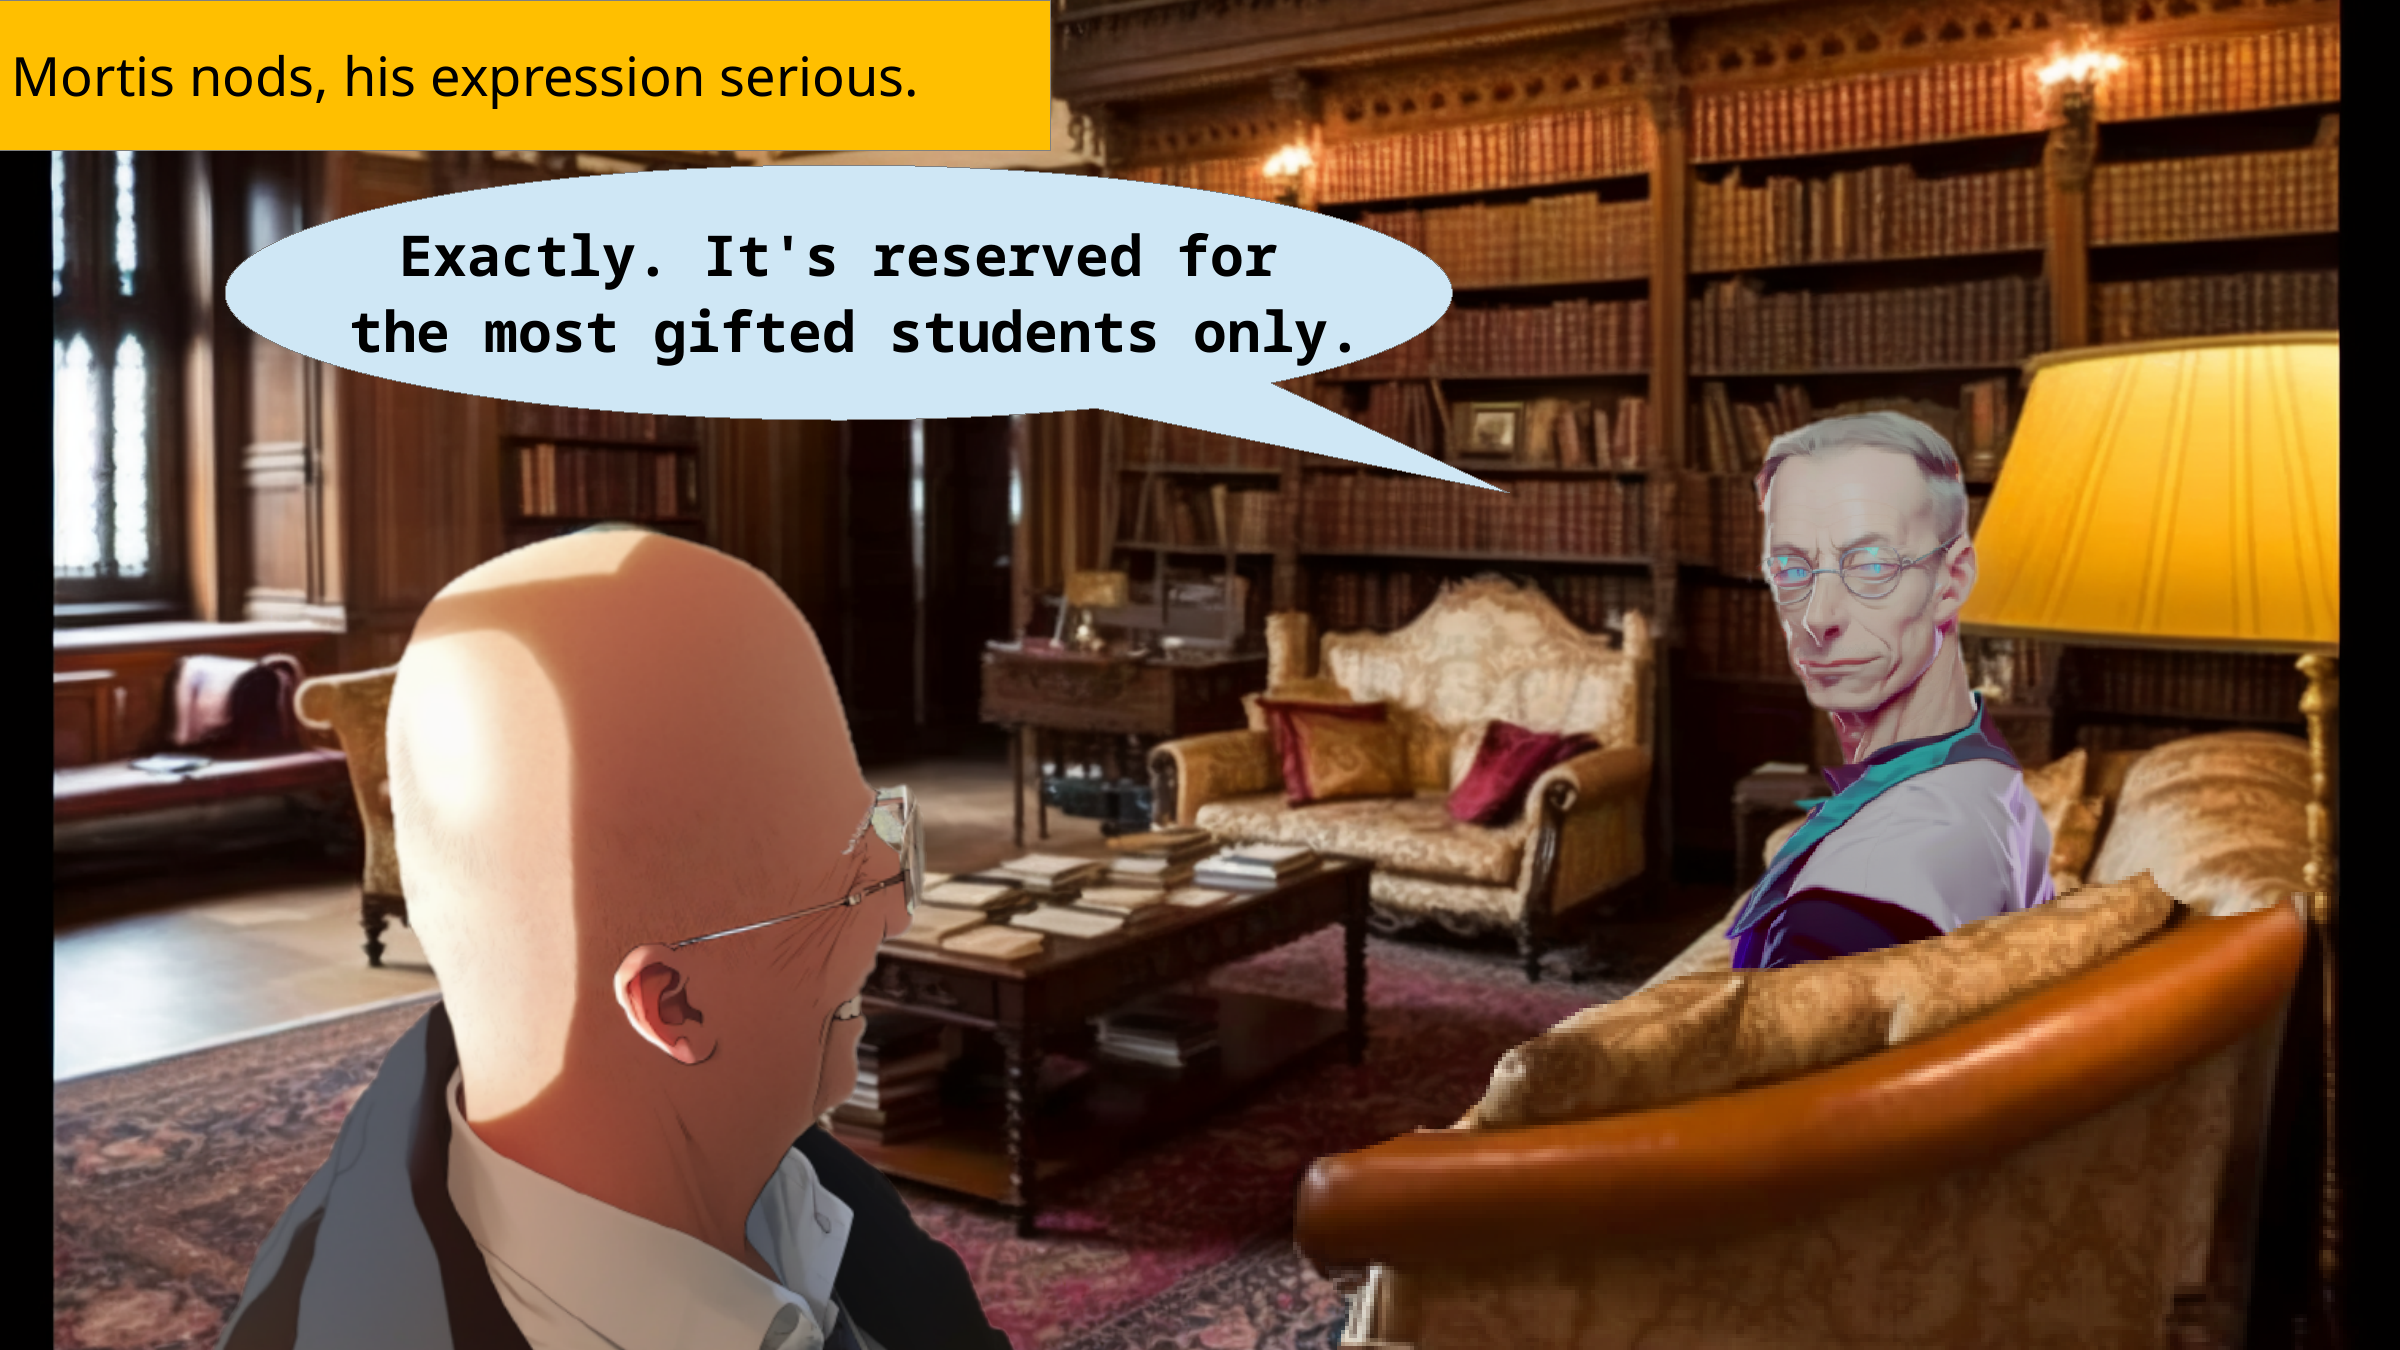

Mortis nods, his expression serious.
Exactly. It's reserved for
 the most gifted students only.